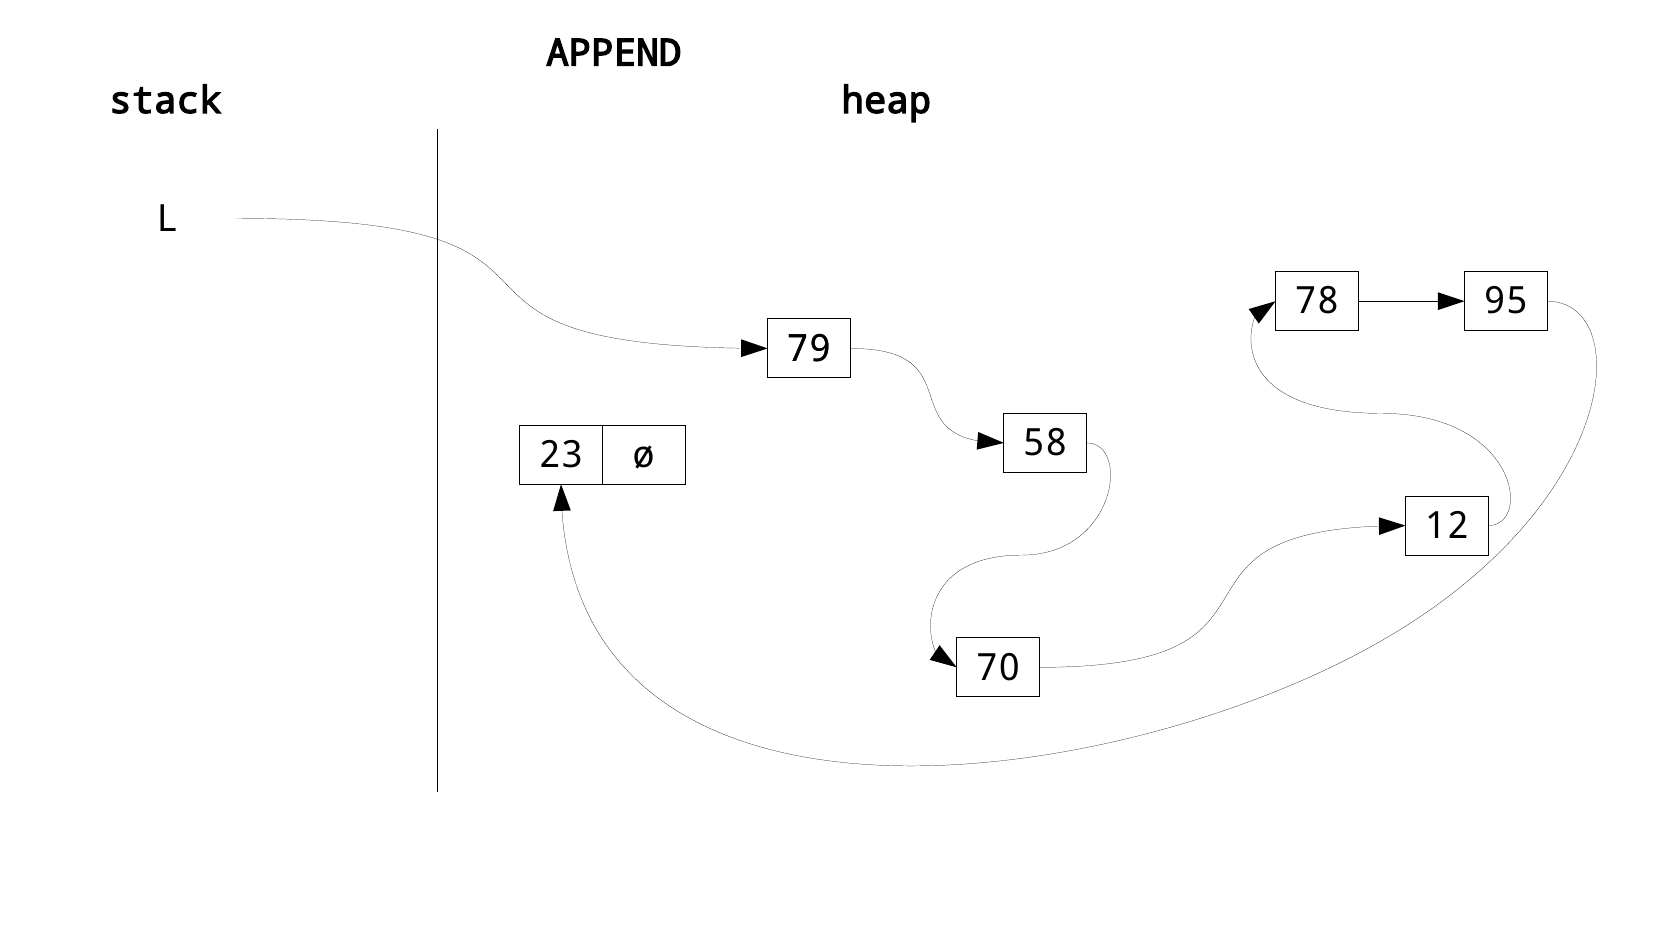

APPEND
stack
heap
L
78
95
79
79
58
23
ø
12
70